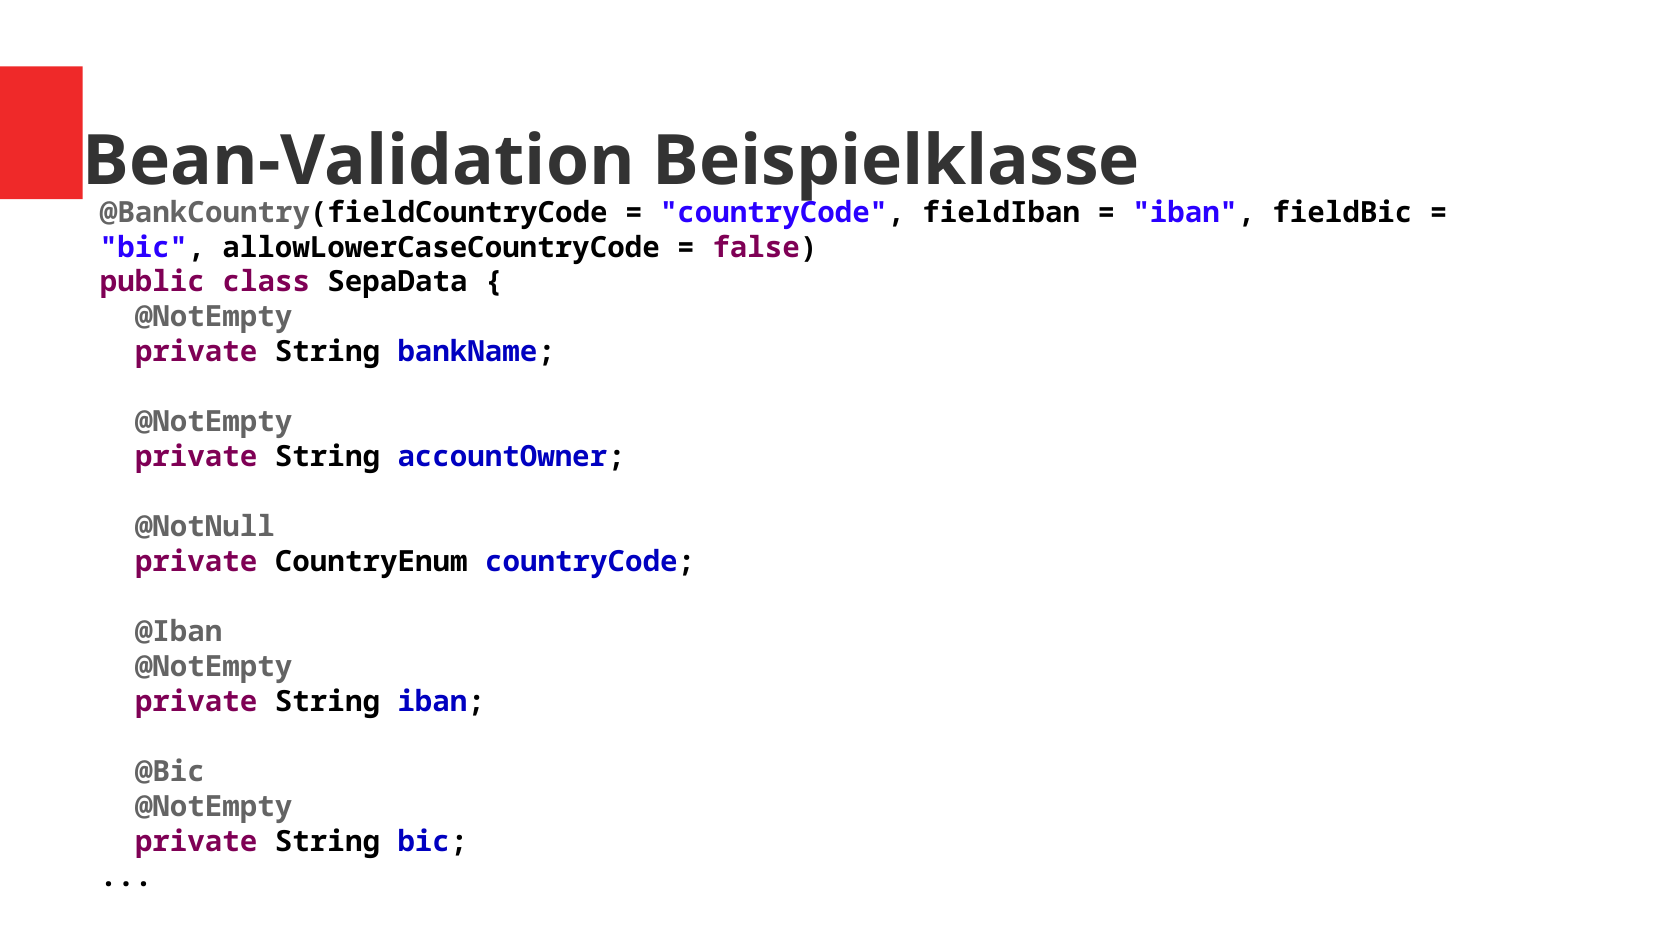

# Bean-Validation Beispielklasse
@BankCountry(fieldCountryCode = "countryCode", fieldIban = "iban", fieldBic = "bic", allowLowerCaseCountryCode = false)
public class SepaData {
 @NotEmpty
 private String bankName;
 @NotEmpty
 private String accountOwner;
 @NotNull
 private CountryEnum countryCode;
 @Iban
 @NotEmpty
 private String iban;
 @Bic
 @NotEmpty
 private String bic;
...